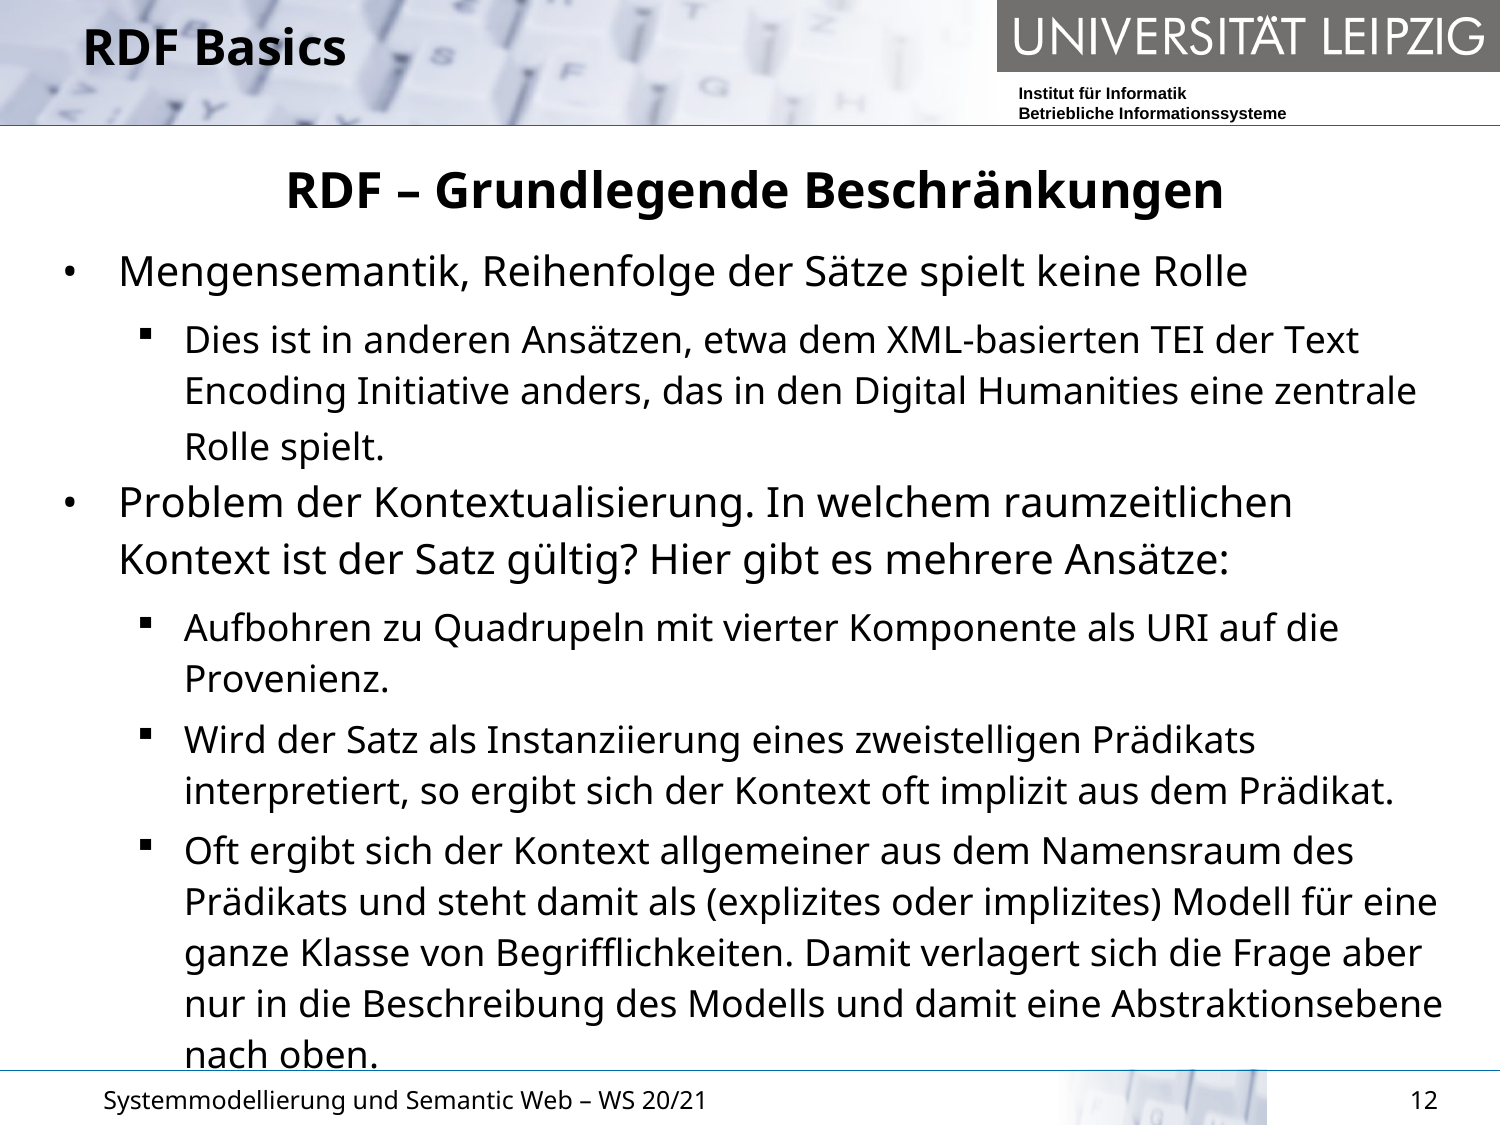

RDF Basics
# RDF – Grundlegende Beschränkungen
Mengensemantik, Reihenfolge der Sätze spielt keine Rolle
Dies ist in anderen Ansätzen, etwa dem XML-basierten TEI der Text Encoding Initiative anders, das in den Digital Humanities eine zentrale Rolle spielt.
Problem der Kontextualisierung. In welchem raumzeitlichen Kontext ist der Satz gültig? Hier gibt es mehrere Ansätze:
Aufbohren zu Quadrupeln mit vierter Komponente als URI auf die Provenienz.
Wird der Satz als Instanziierung eines zweistelligen Prädikats interpretiert, so ergibt sich der Kontext oft implizit aus dem Prädikat.
Oft ergibt sich der Kontext allgemeiner aus dem Namensraum des Prädikats und steht damit als (explizites oder implizites) Modell für eine ganze Klasse von Begrifflichkeiten. Damit verlagert sich die Frage aber nur in die Beschreibung des Modells und damit eine Abstraktionsebene nach oben.
Systemmodellierung und Semantic Web – WS 20/21
12